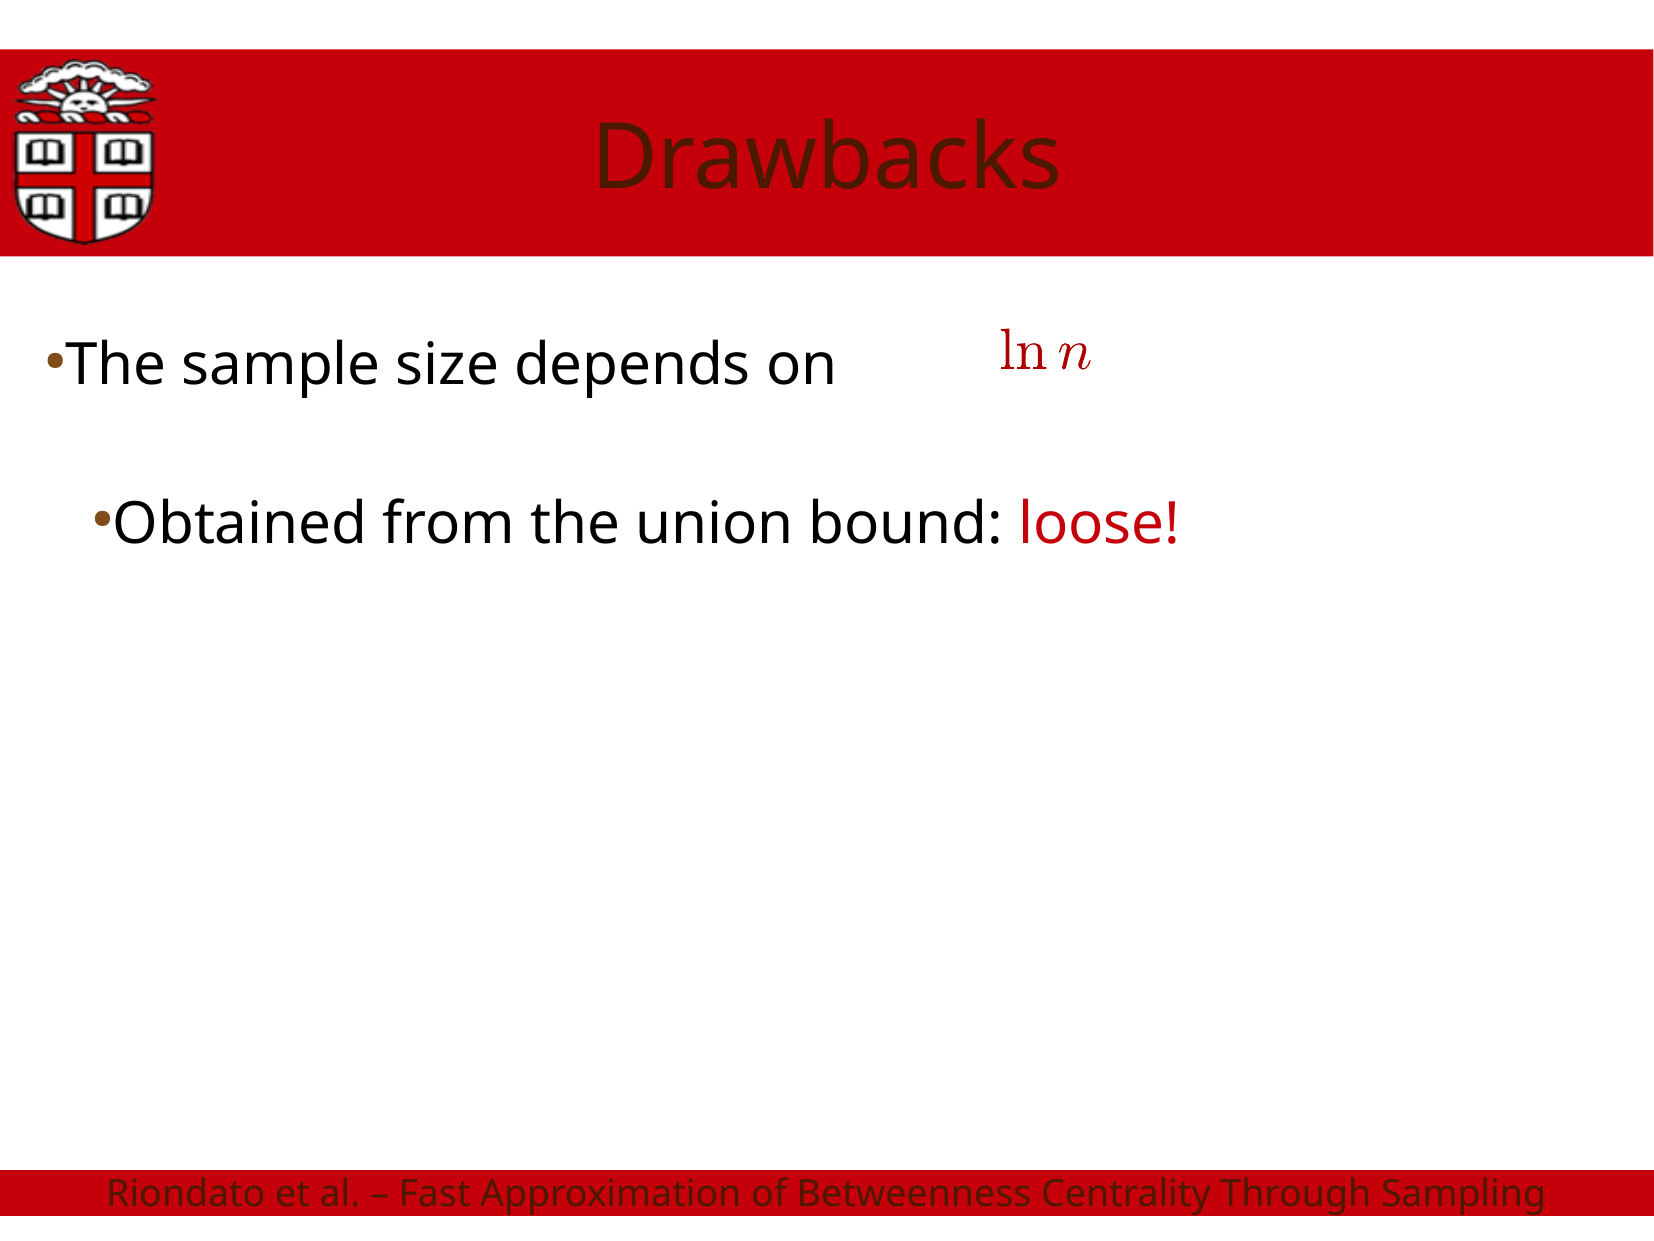

# Drawbacks
The sample size depends on
Obtained from the union bound: loose!
Riondato et al. – Fast Approximation of Betweenness Centrality Through Sampling